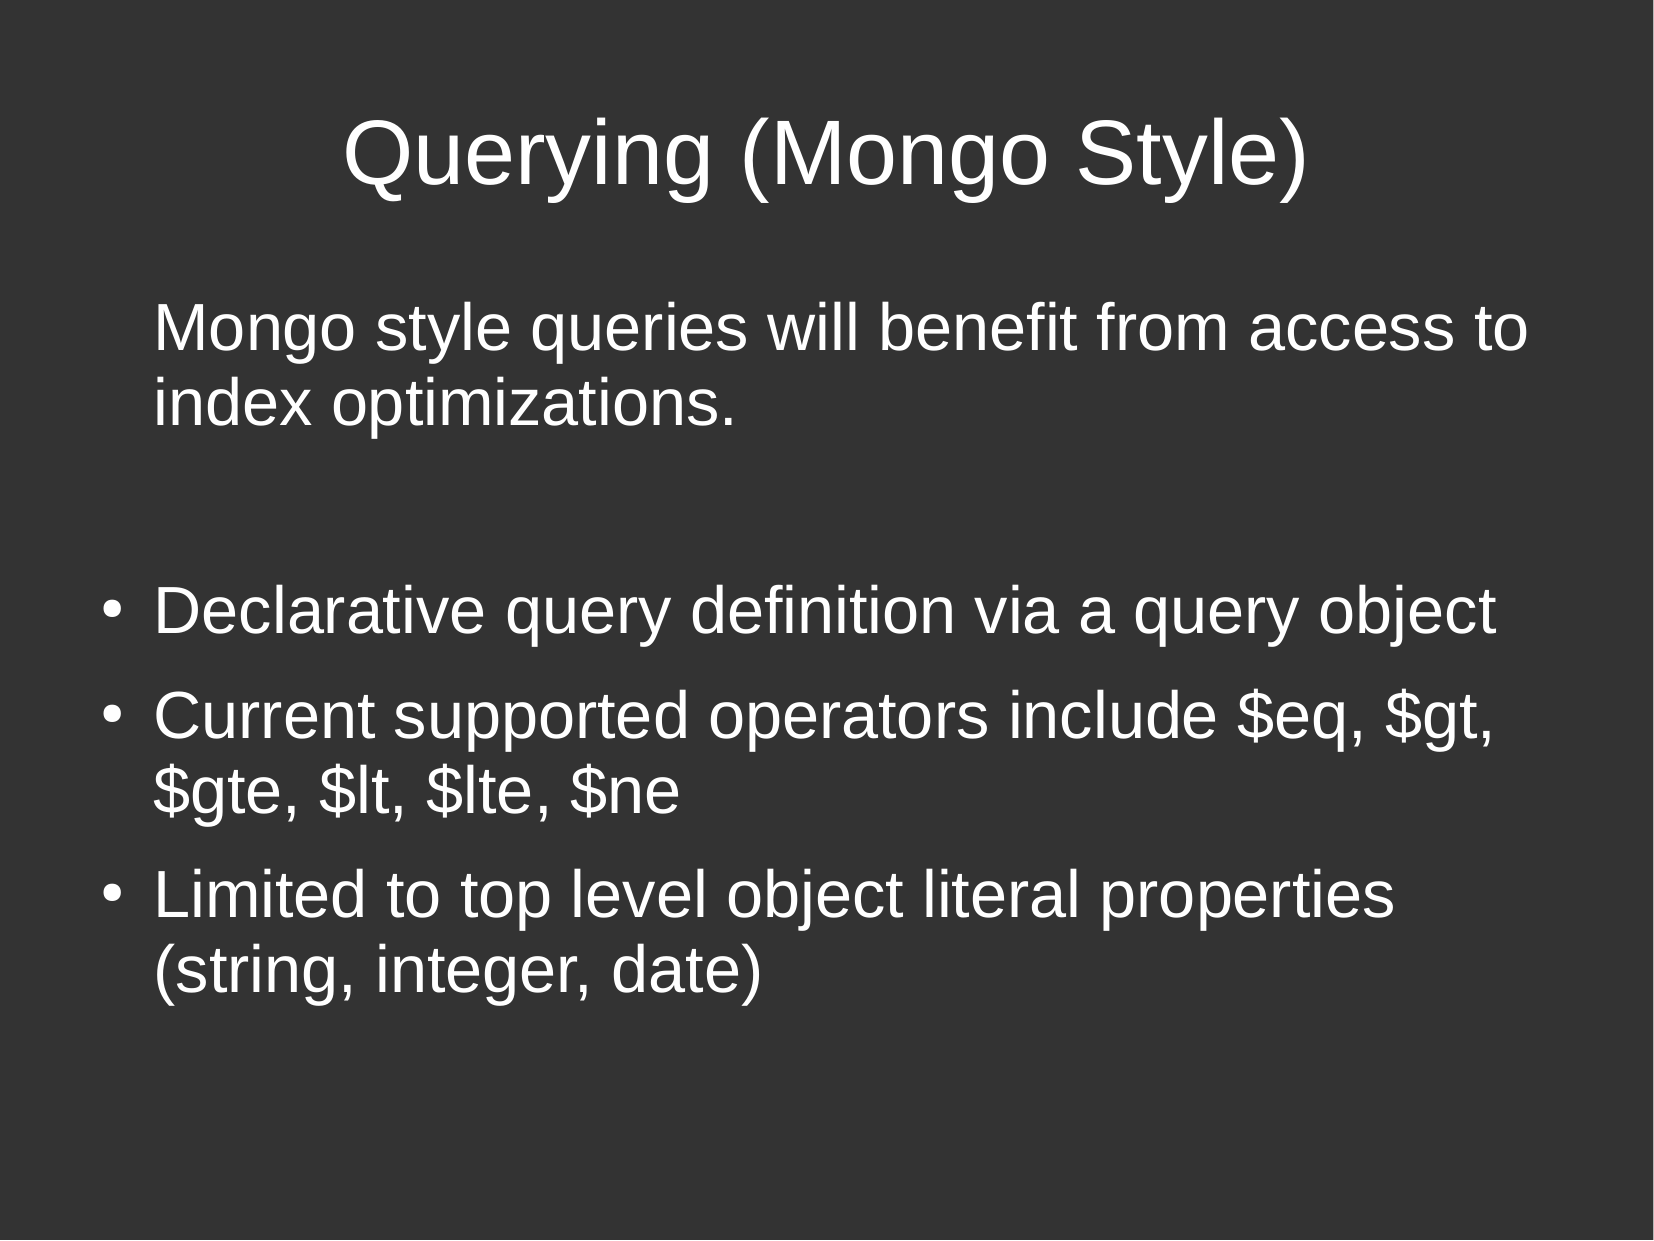

# Querying (Mongo Style)
Mongo style queries will benefit from access to index optimizations.
Declarative query definition via a query object
Current supported operators include $eq, $gt, $gte, $lt, $lte, $ne
Limited to top level object literal properties (string, integer, date)